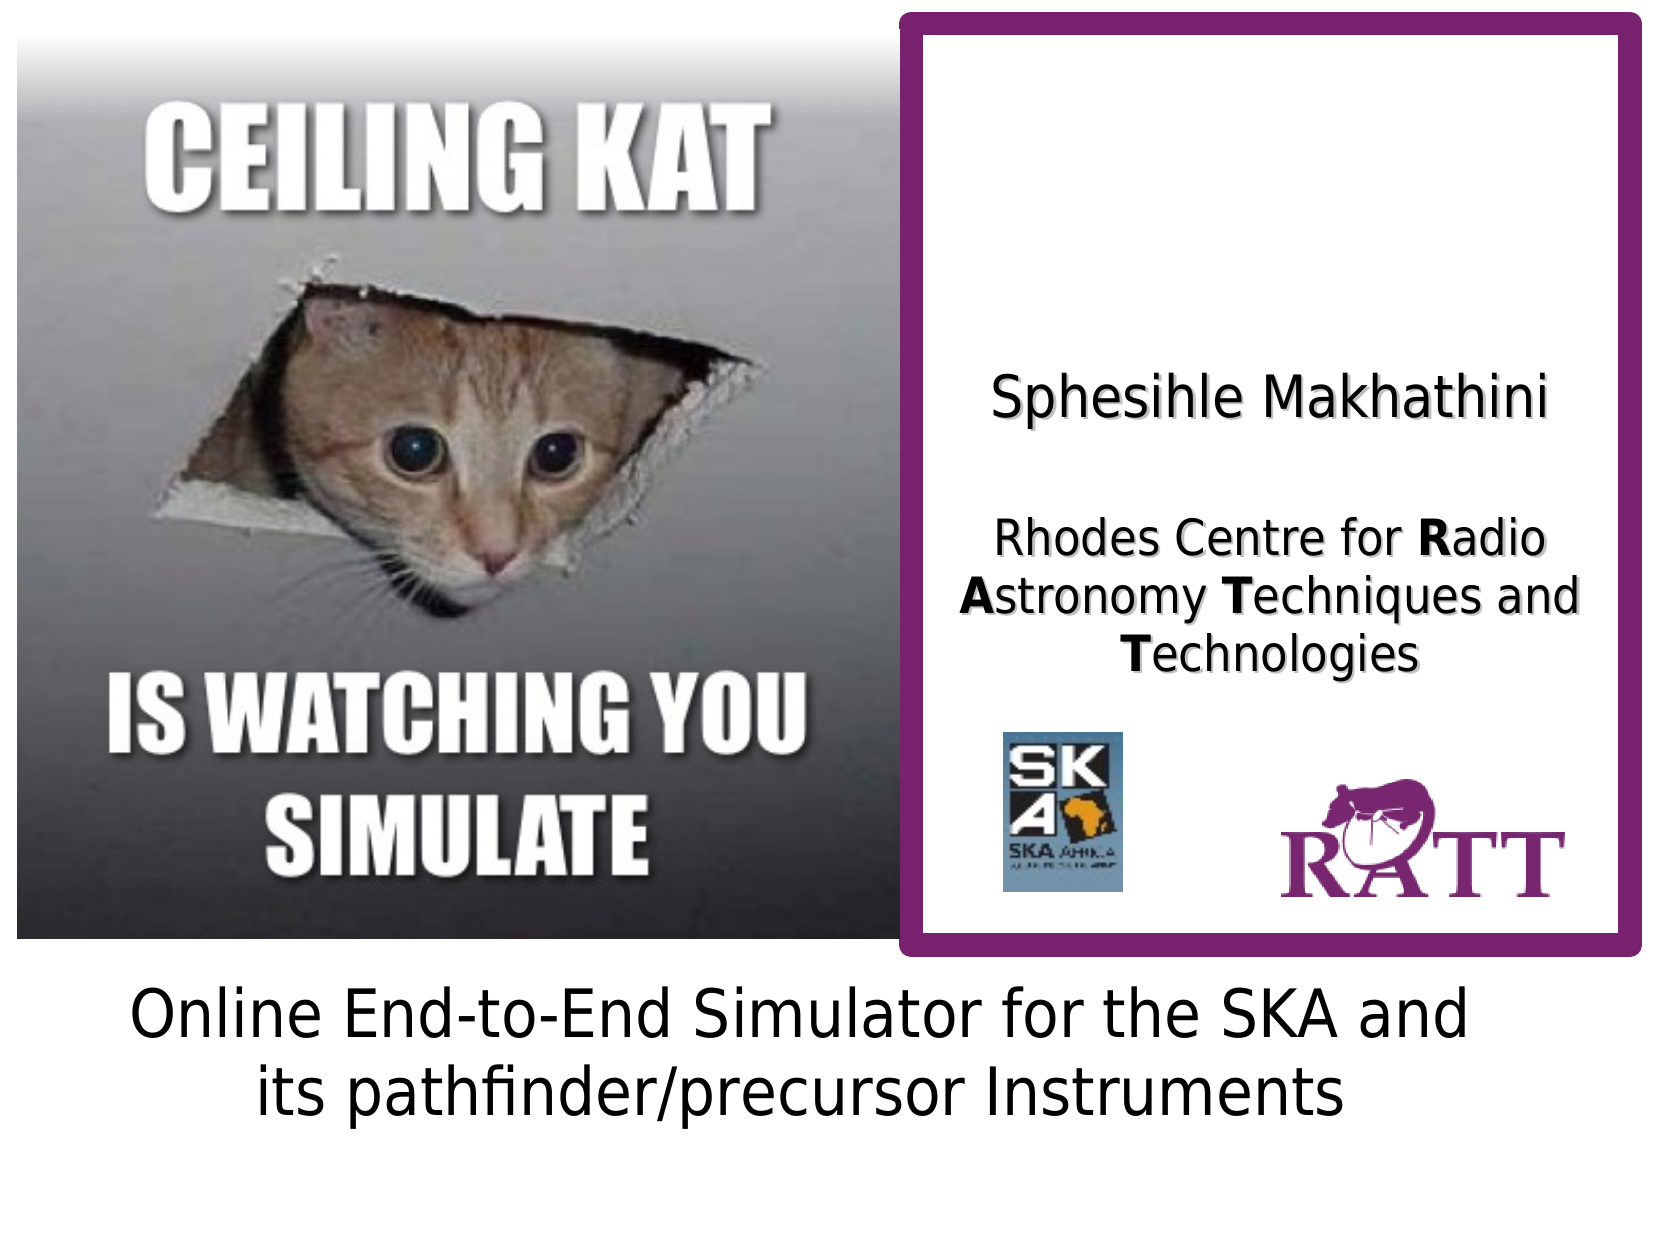

# Sphesihle Makhathini
Rhodes Centre for Radio Astronomy Techniques and Technologies
Online End-to-End Simulator for the SKA and its pathfinder/precursor Instruments